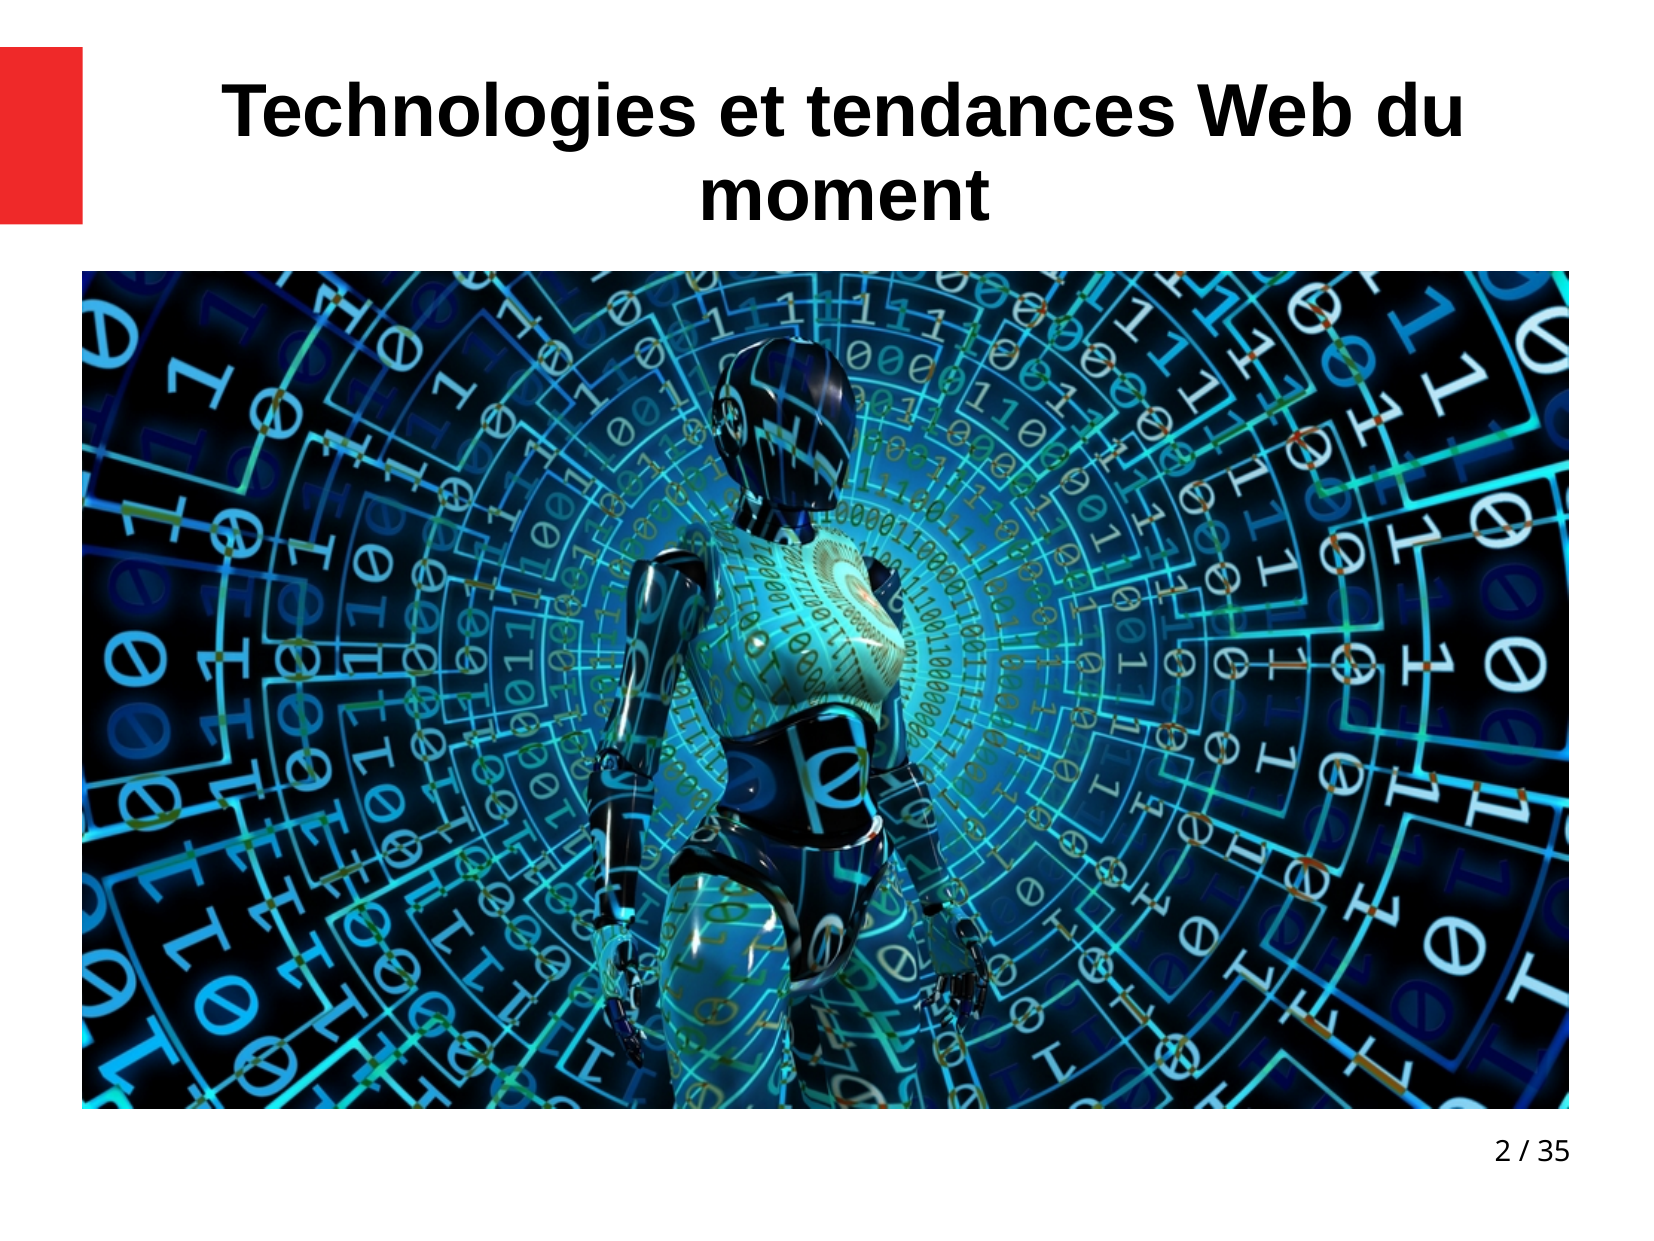

# Technologies et tendances Web du moment
2